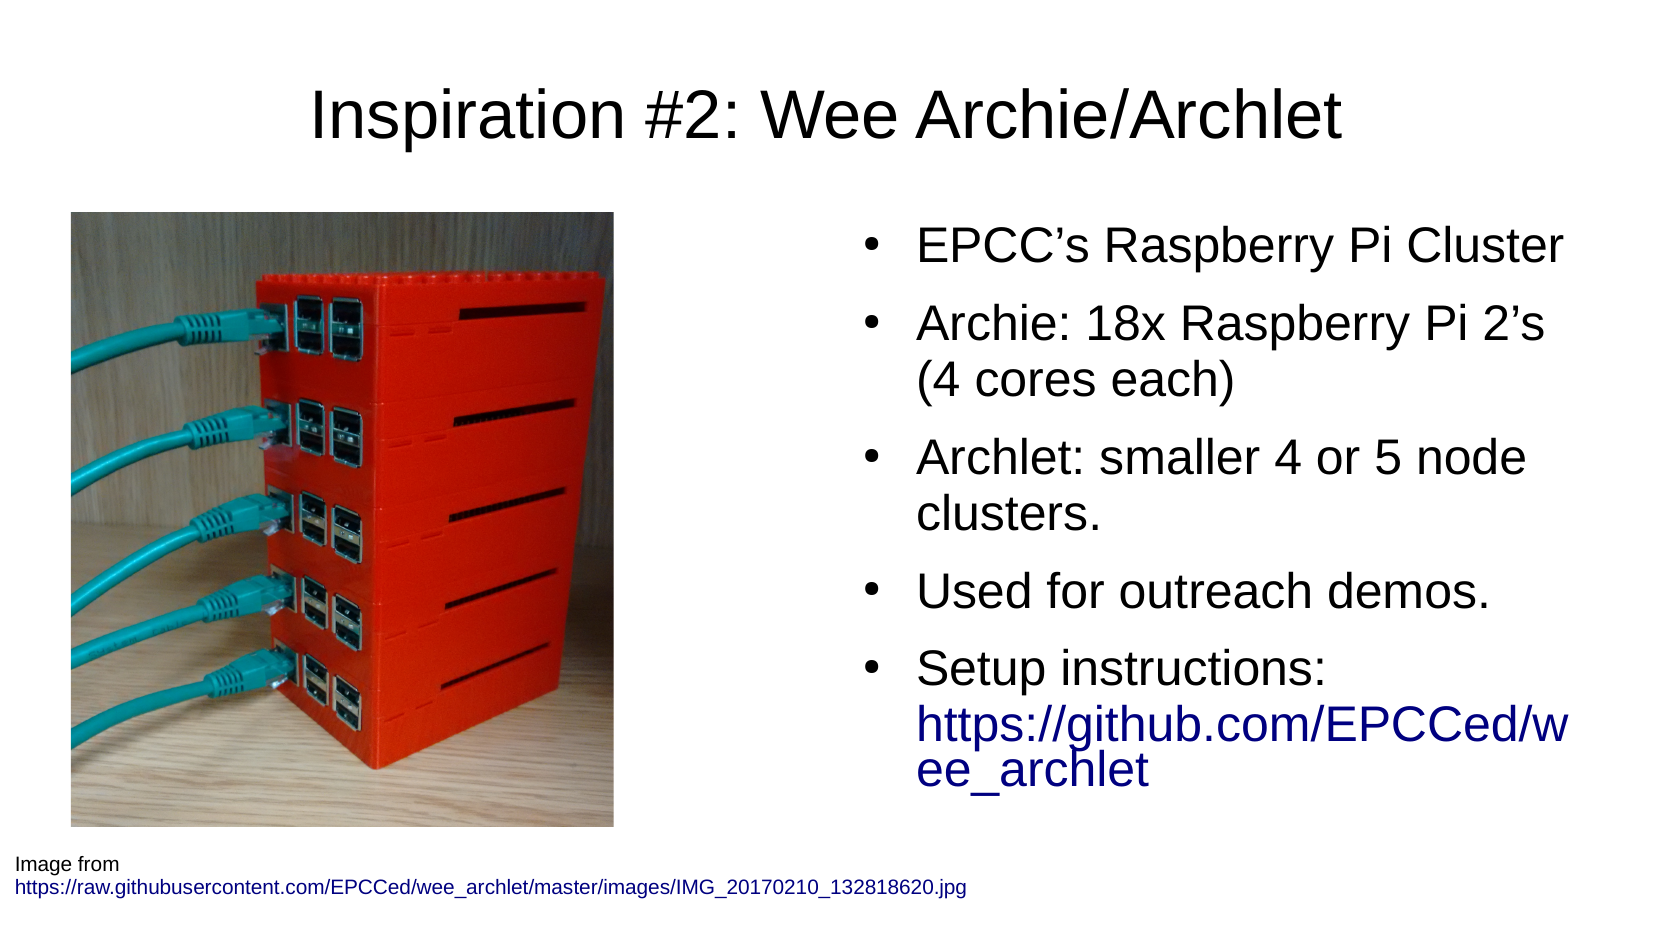

# Inspiration #2: Wee Archie/Archlet
EPCC’s Raspberry Pi Cluster
Archie: 18x Raspberry Pi 2’s (4 cores each)
Archlet: smaller 4 or 5 node clusters.
Used for outreach demos.
Setup instructions: https://github.com/EPCCed/wee_archlet
Image from https://raw.githubusercontent.com/EPCCed/wee_archlet/master/images/IMG_20170210_132818620.jpg